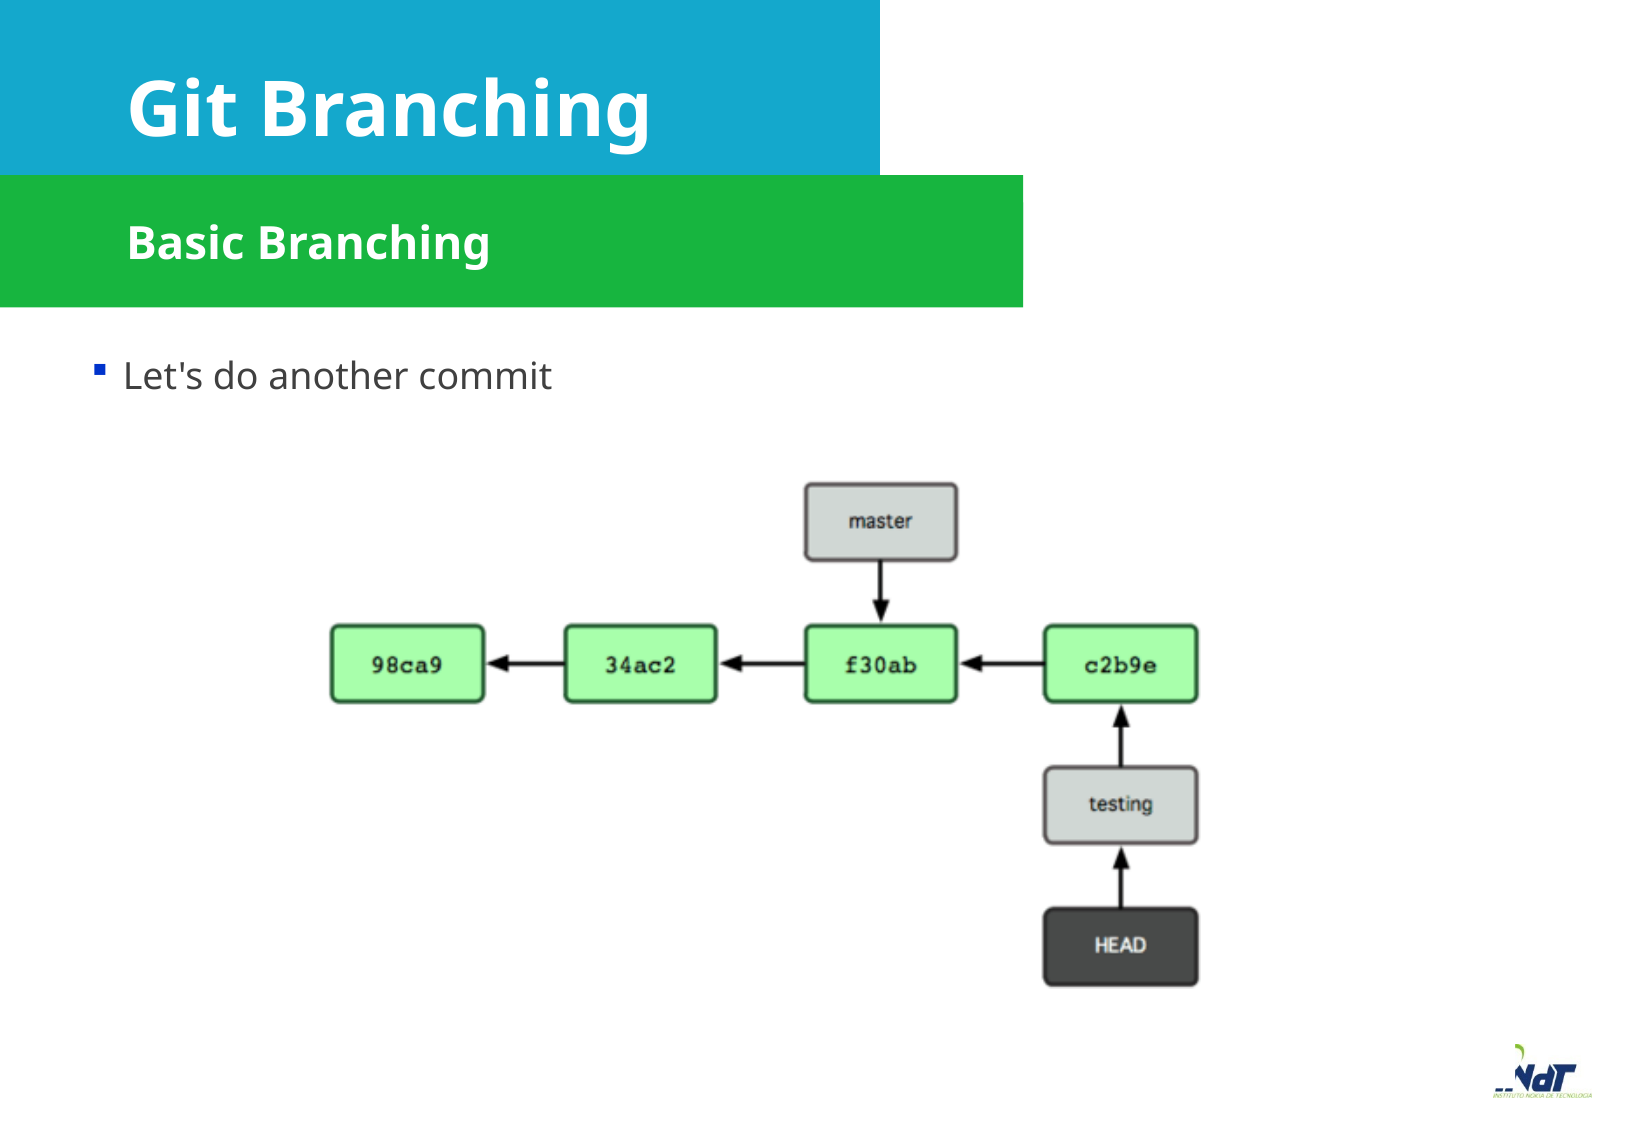

# Git Branching
Basic Branching
Let's do another commit